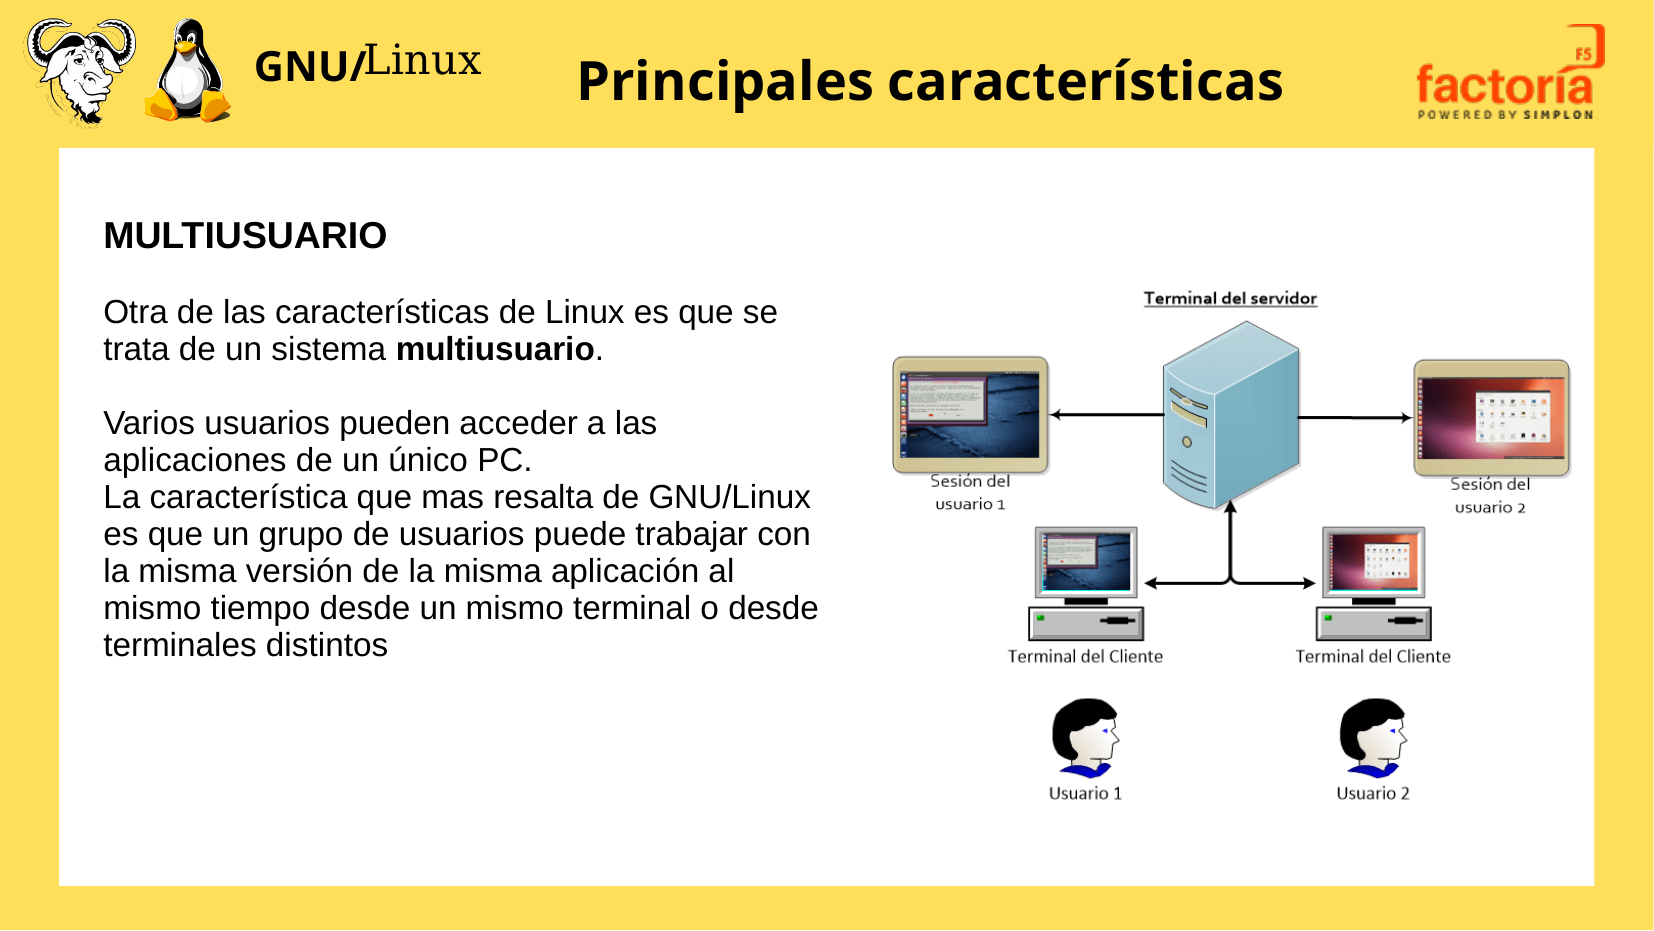

GNU/
Principales características
# Linux
MULTIUSUARIO
Otra de las características de Linux es que se trata de un sistema multiusuario.
Varios usuarios pueden acceder a las aplicaciones de un único PC.
La característica que mas resalta de GNU/Linux es que un grupo de usuarios puede trabajar con la misma versión de la misma aplicación al mismo tiempo desde un mismo terminal o desde terminales distintos